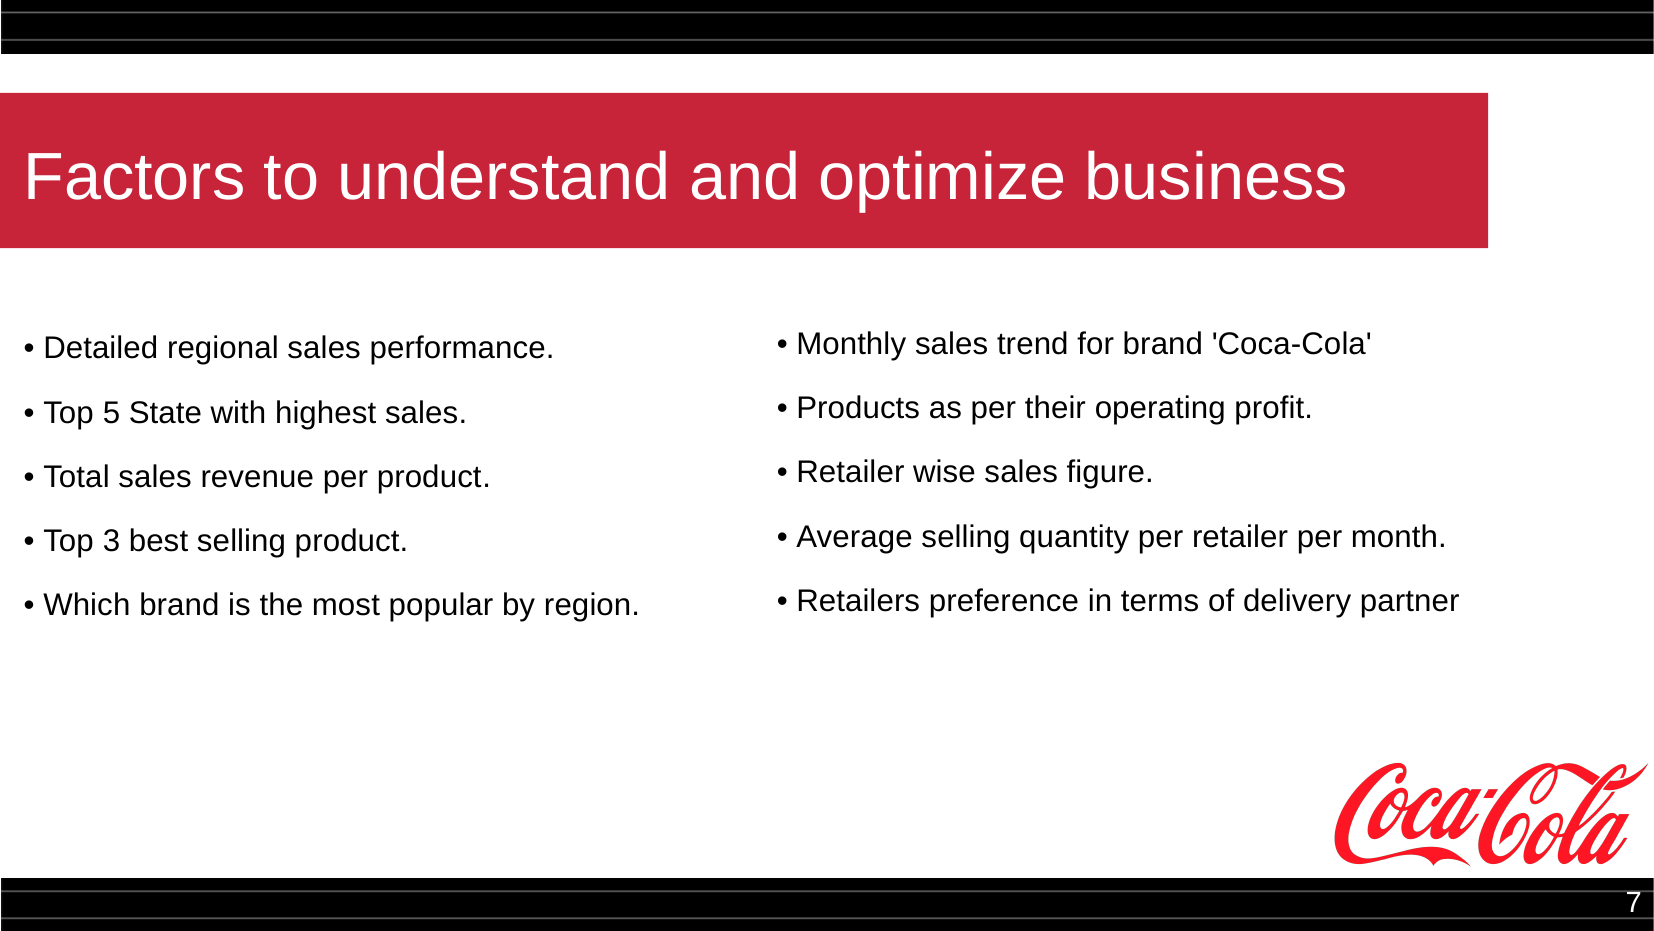

# Factors to understand and optimize business
• Monthly sales trend for brand 'Coca-Cola'
• Products as per their operating profit.
• Retailer wise sales figure.
• Average selling quantity per retailer per month.
• Retailers preference in terms of delivery partner
• Detailed regional sales performance.
• Top 5 State with highest sales.
• Total sales revenue per product.
• Top 3 best selling product.
• Which brand is the most popular by region.